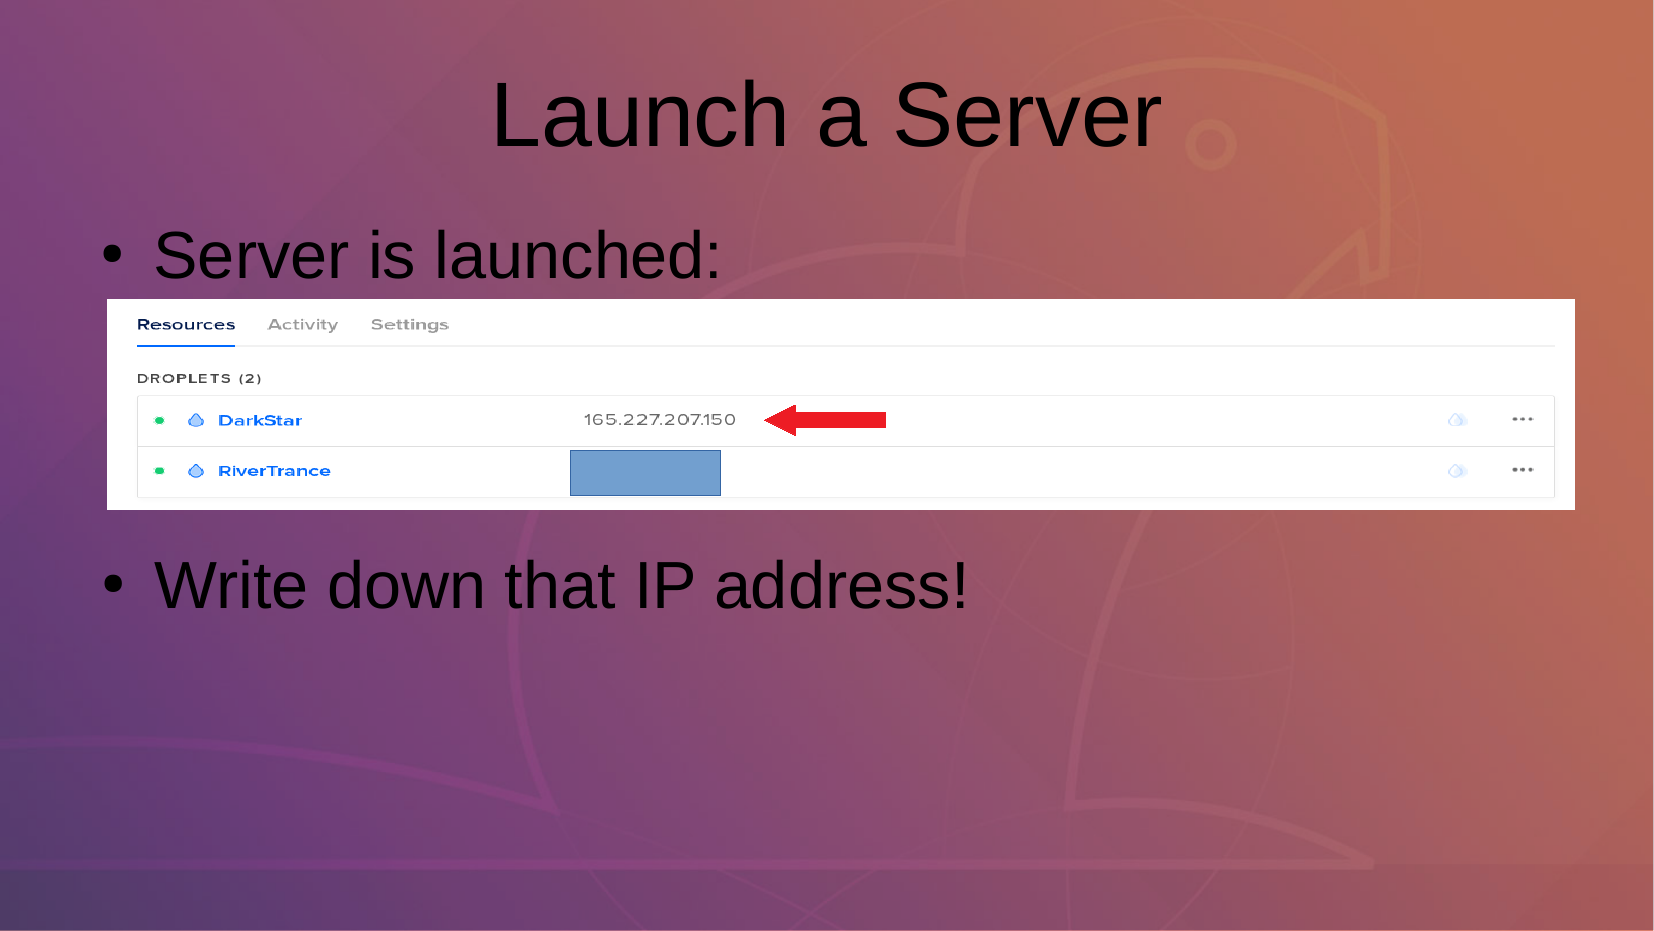

# Launch a Server
Server is launched:
Write down that IP address!